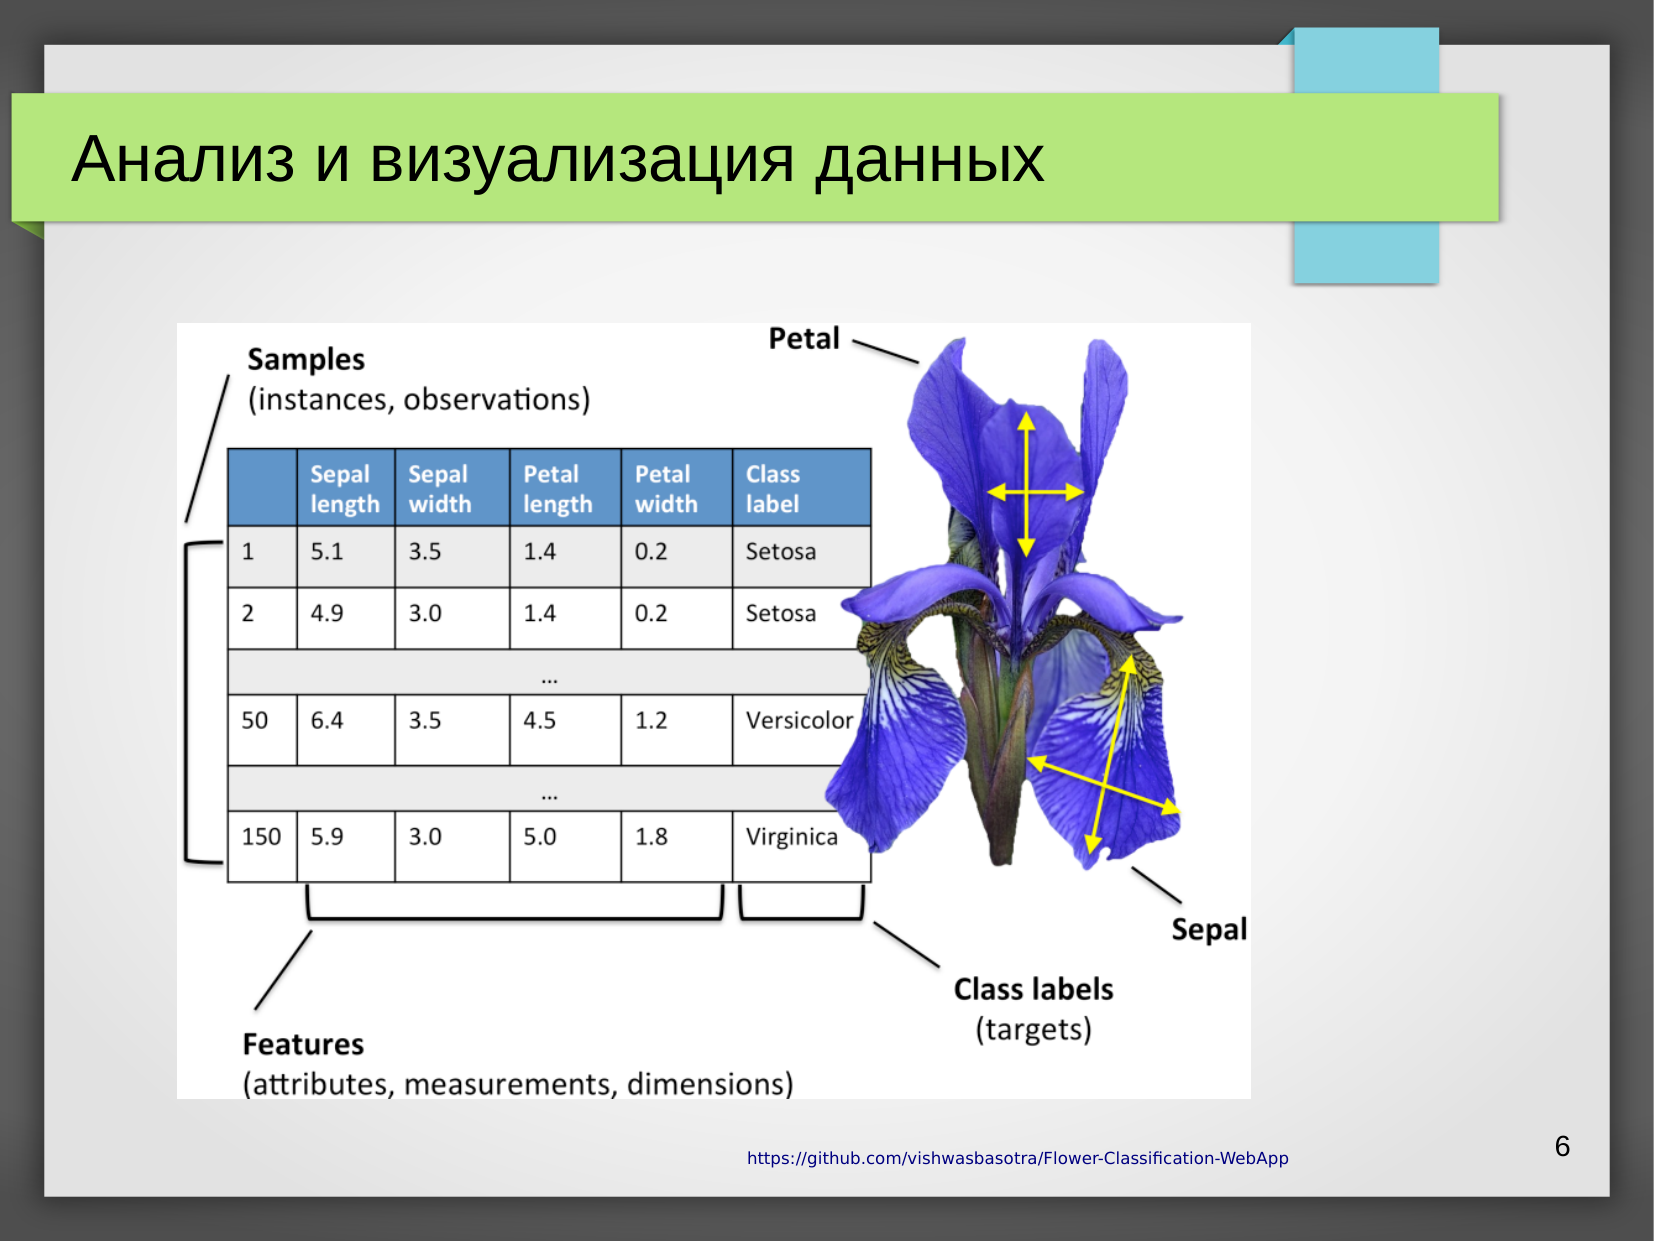

# Анализ и визуализация данных
https://github.com/vishwasbasotra/Flower-Classification-WebApp
6